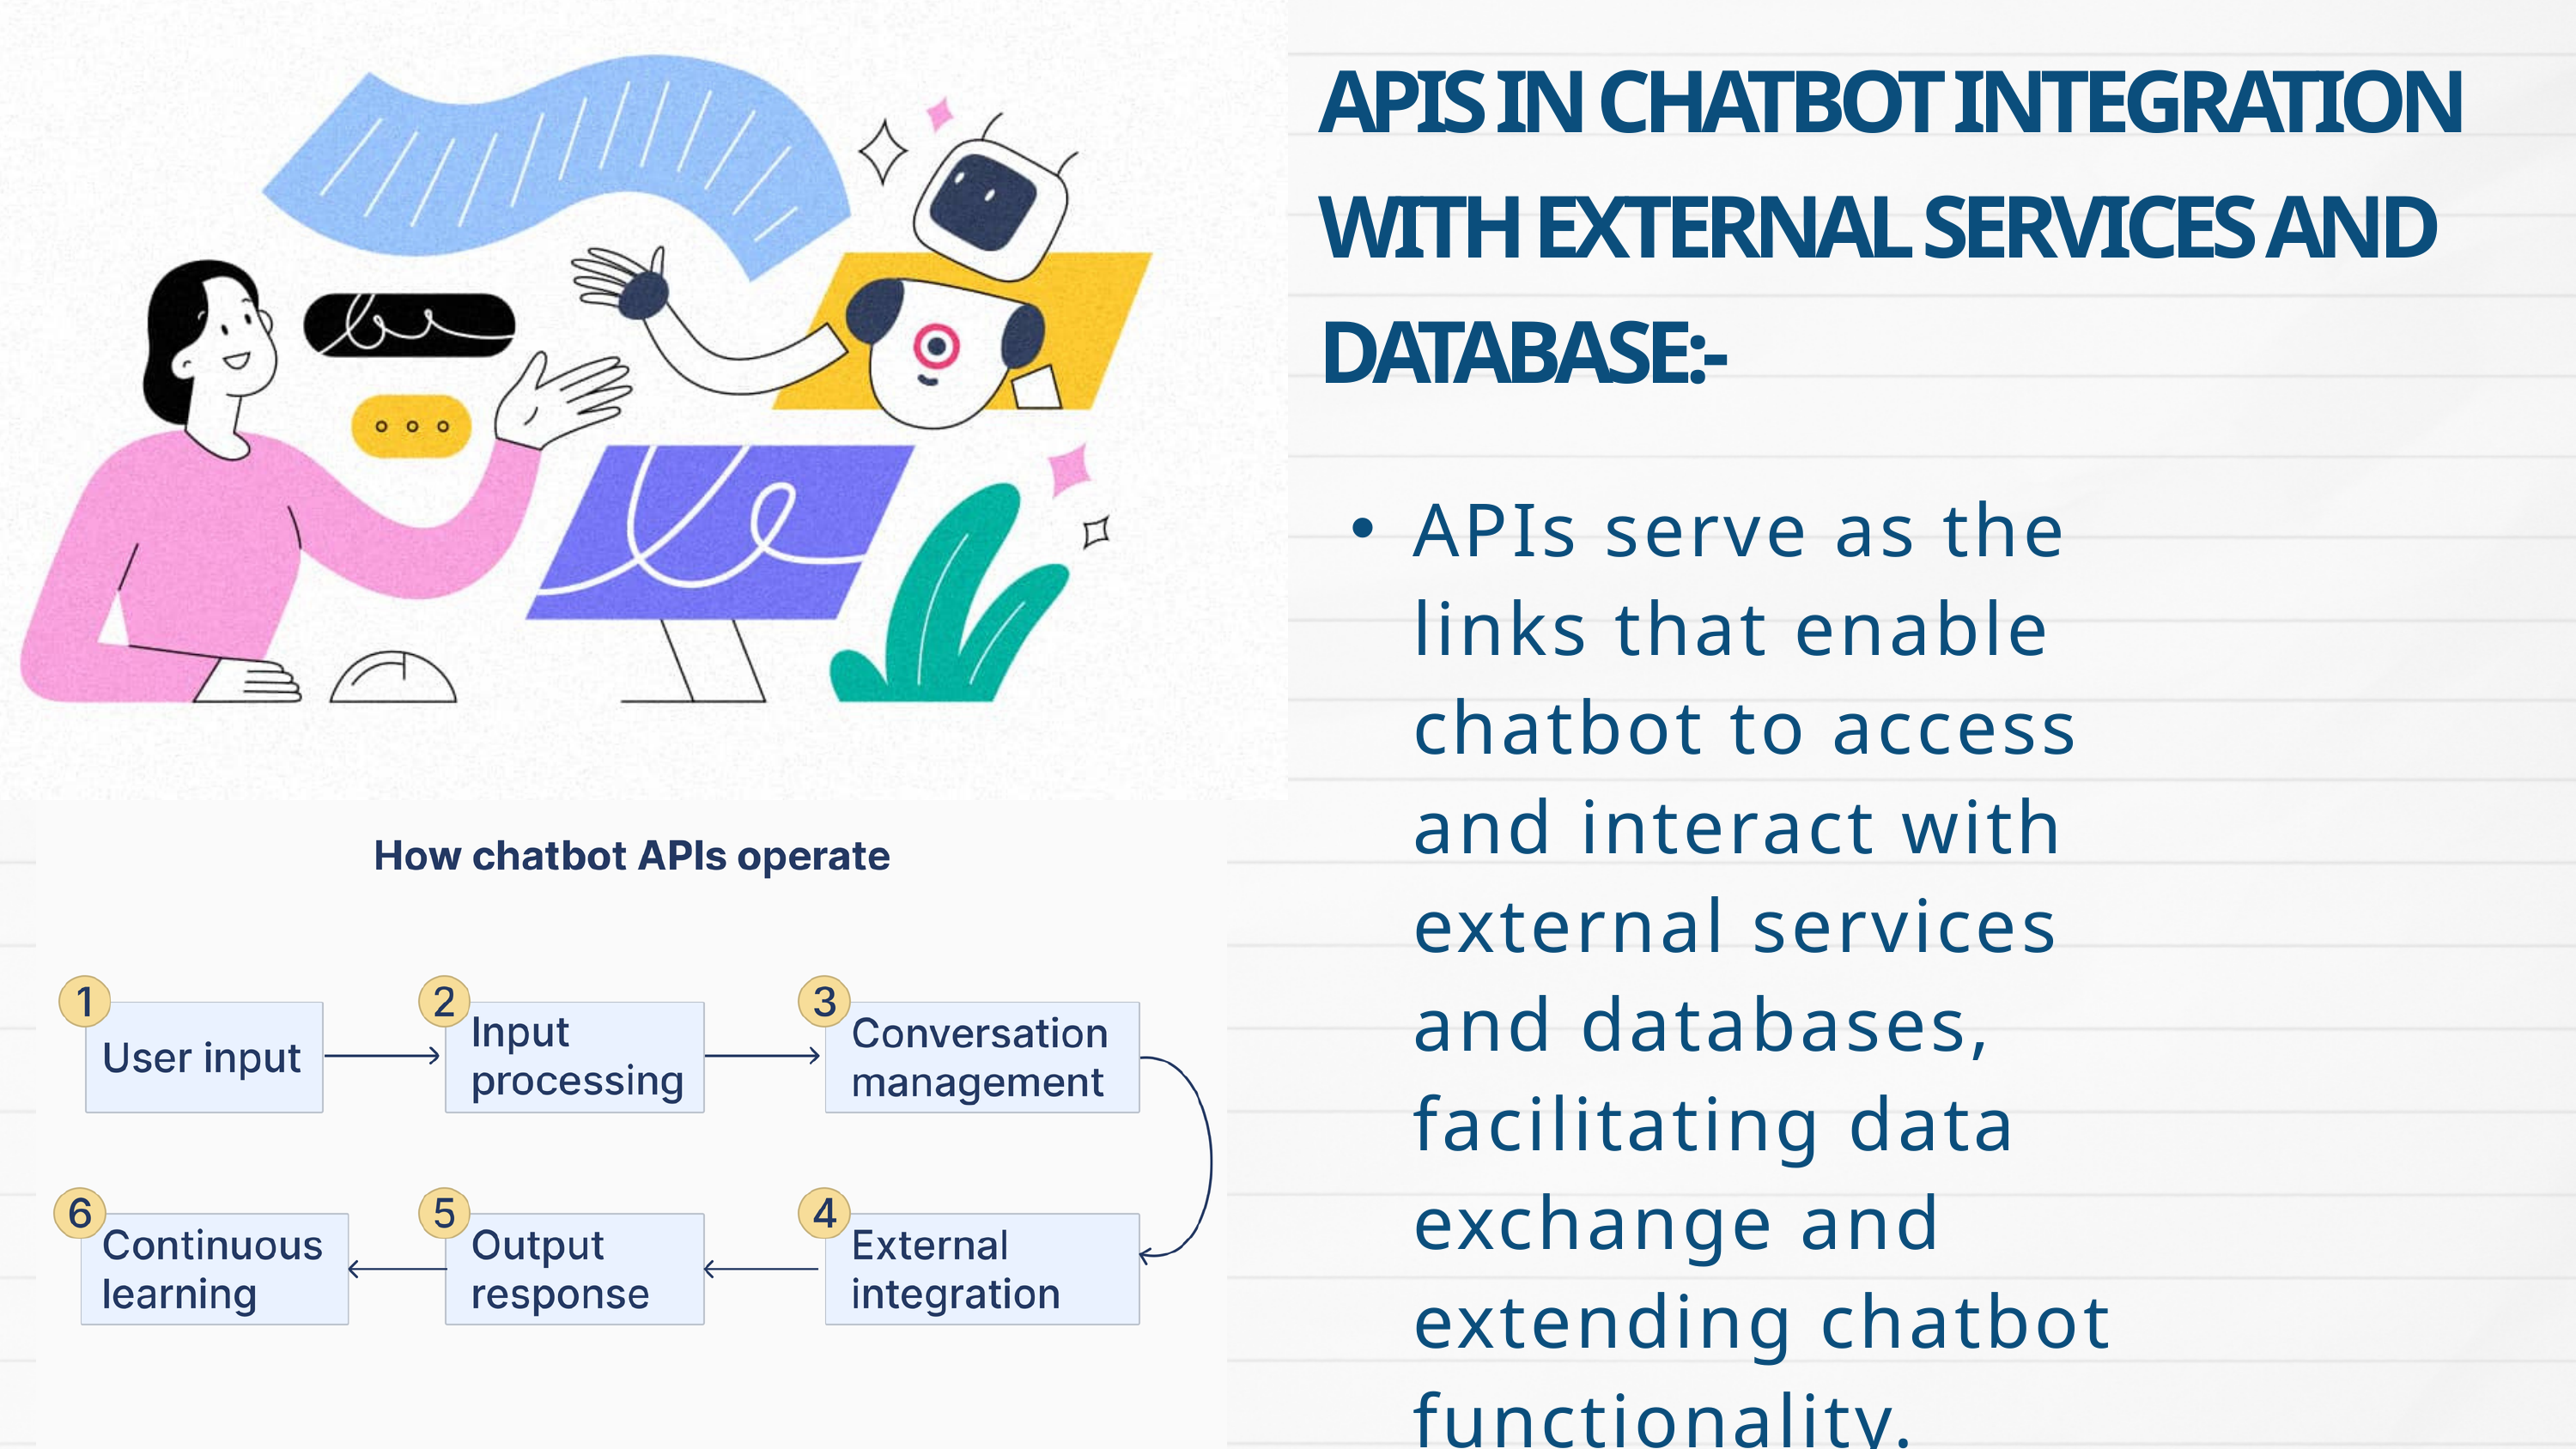

APIS IN CHATBOT INTEGRATION WITH EXTERNAL SERVICES AND DATABASE:-
APIs serve as the links that enable chatbot to access and interact with external services and databases, facilitating data exchange and extending chatbot functionality.